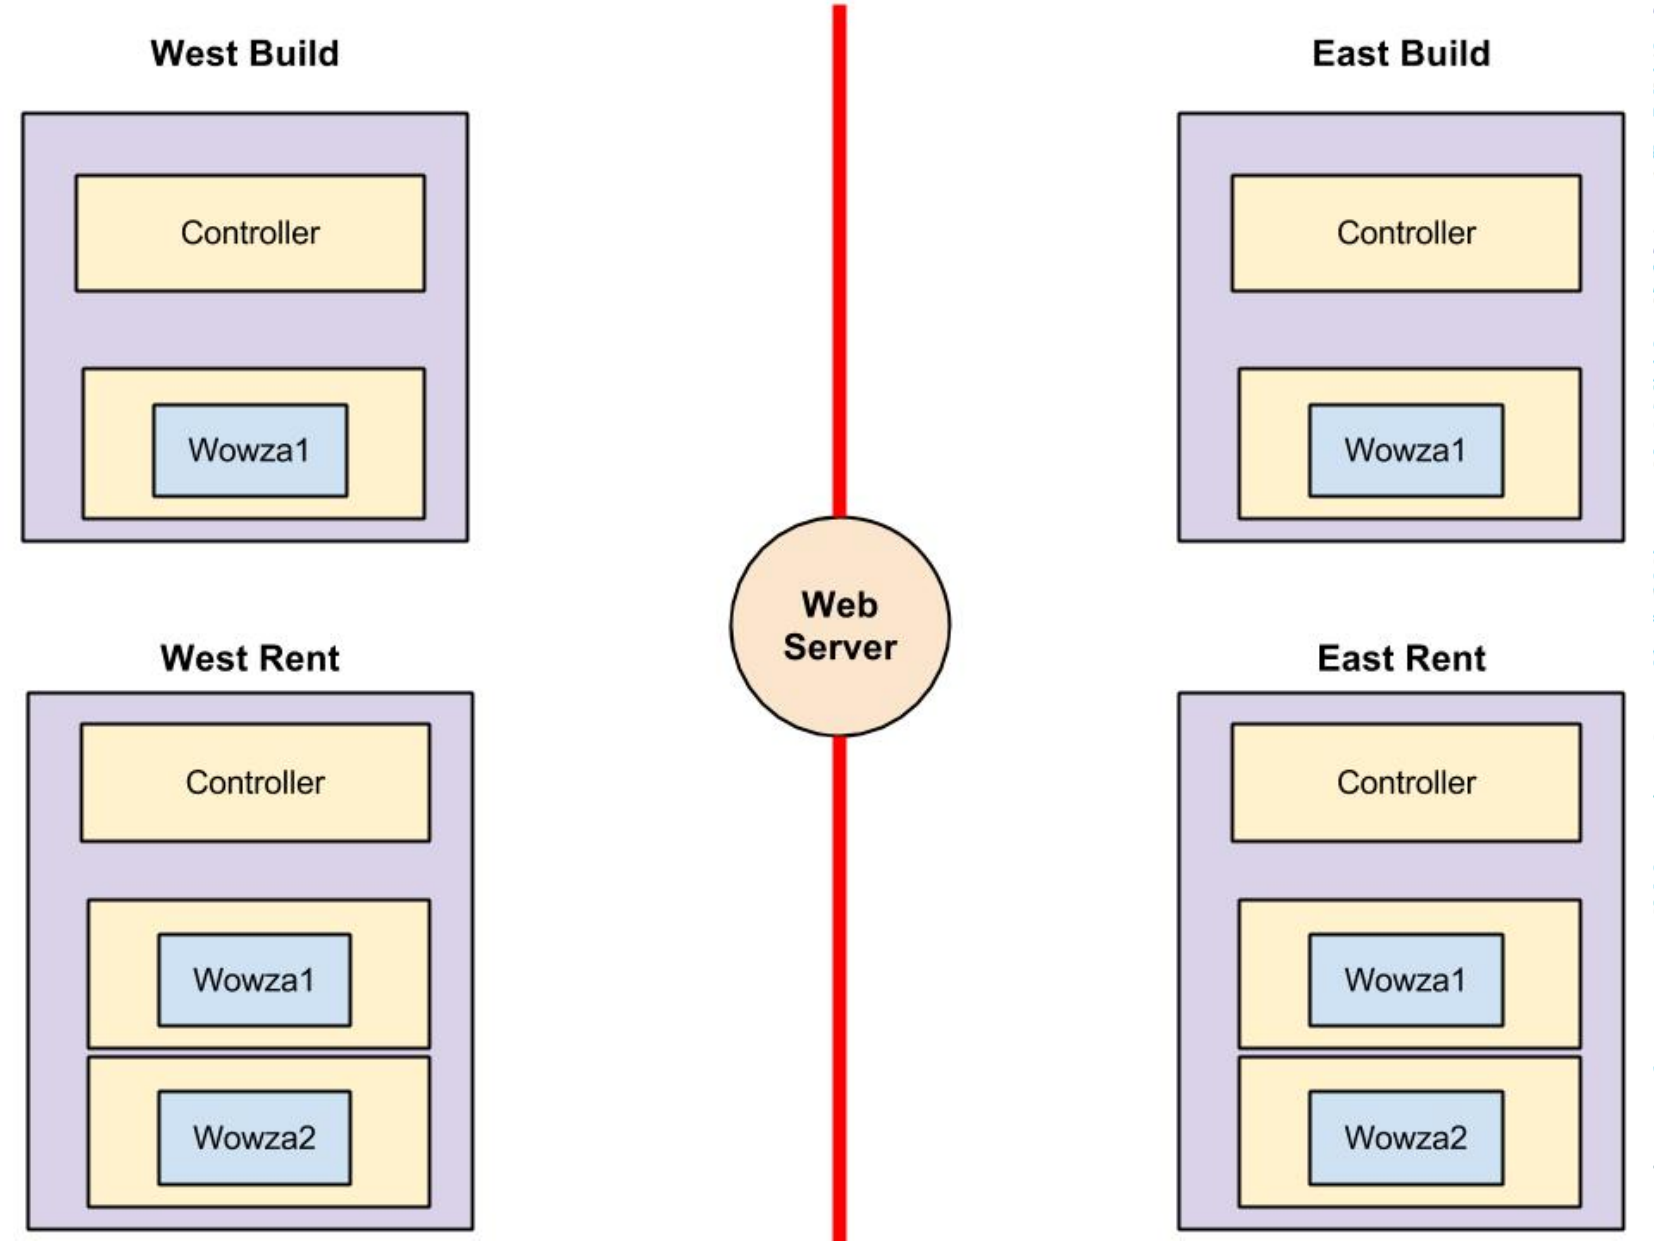

# Demo
How Have we have deployed the system?
7